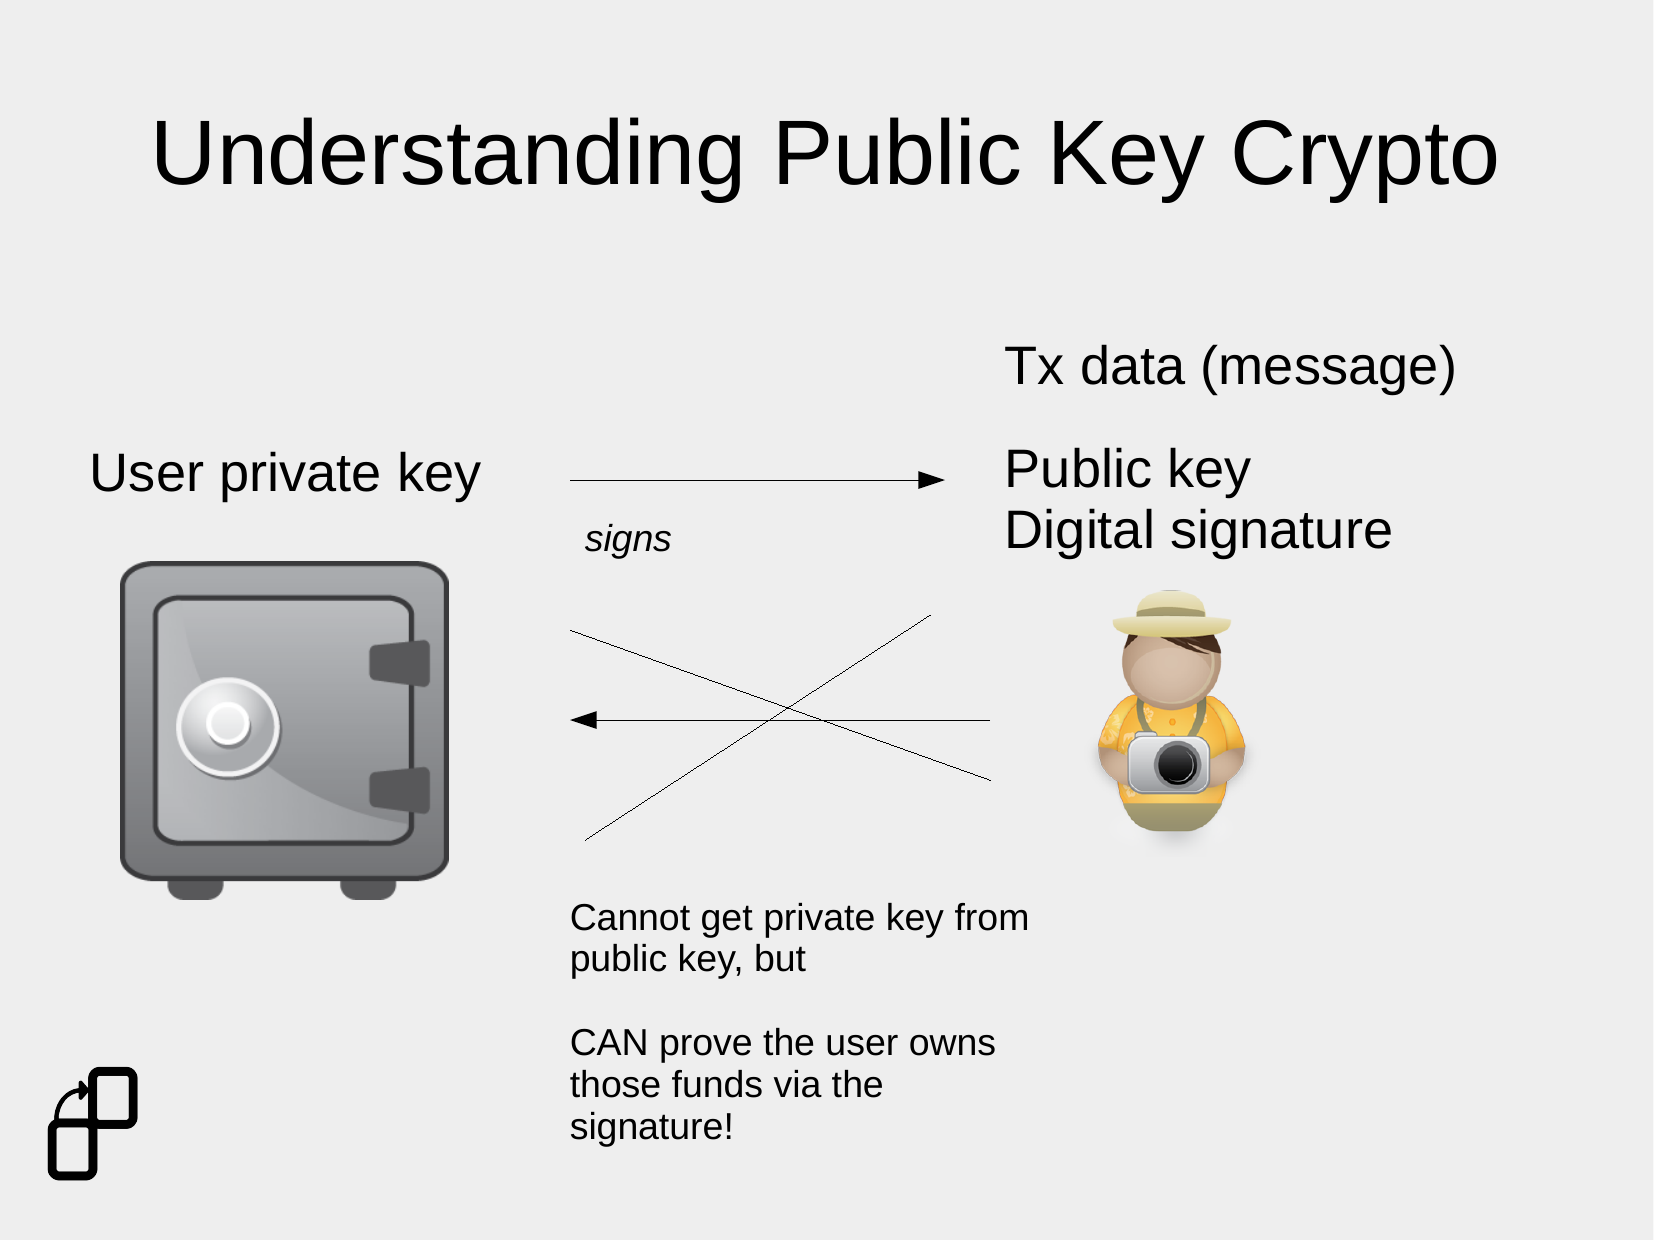

# Understanding Public Key Crypto
Tx data (message)
Public key
Digital signature
User private key
signs
Cannot get private key from public key, but
CAN prove the user owns those funds via the signature!